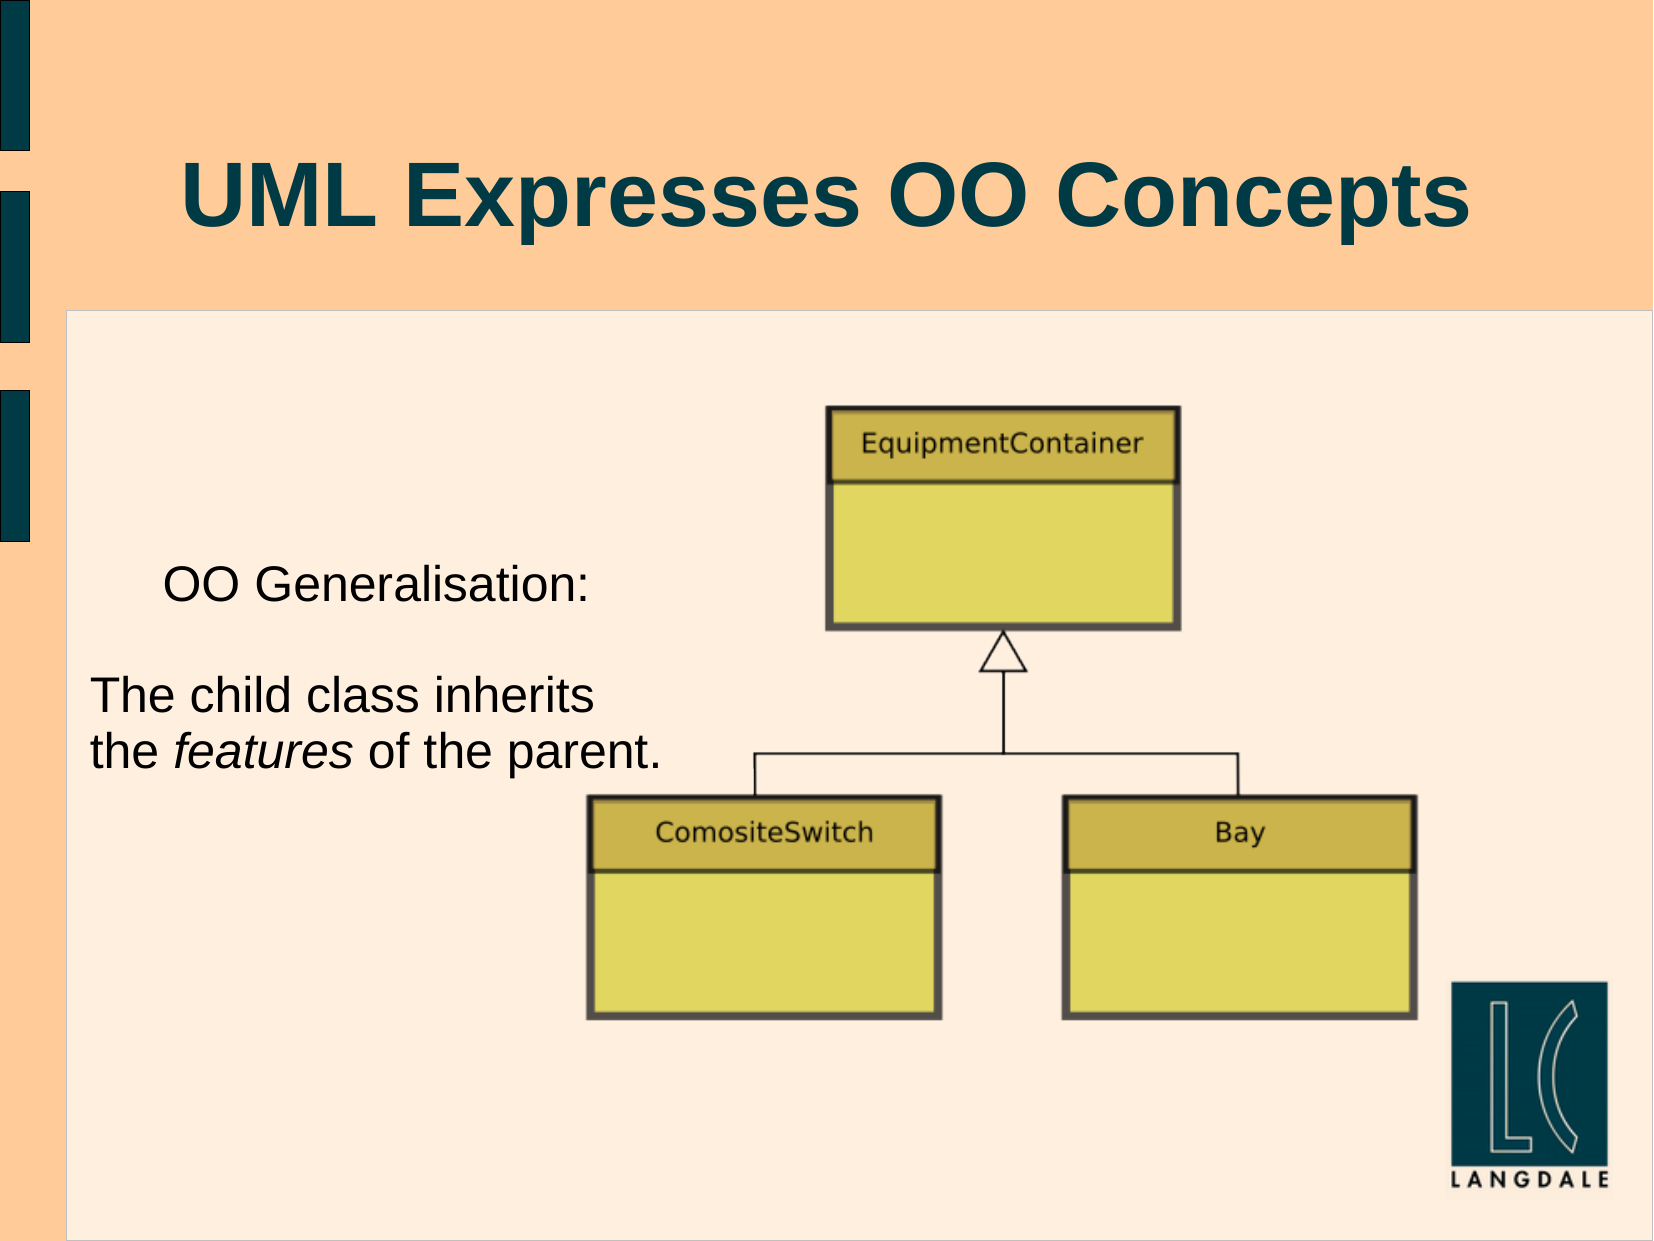

# UML Expresses OO Concepts
OO Generalisation:
The child class inherits
the features of the parent.